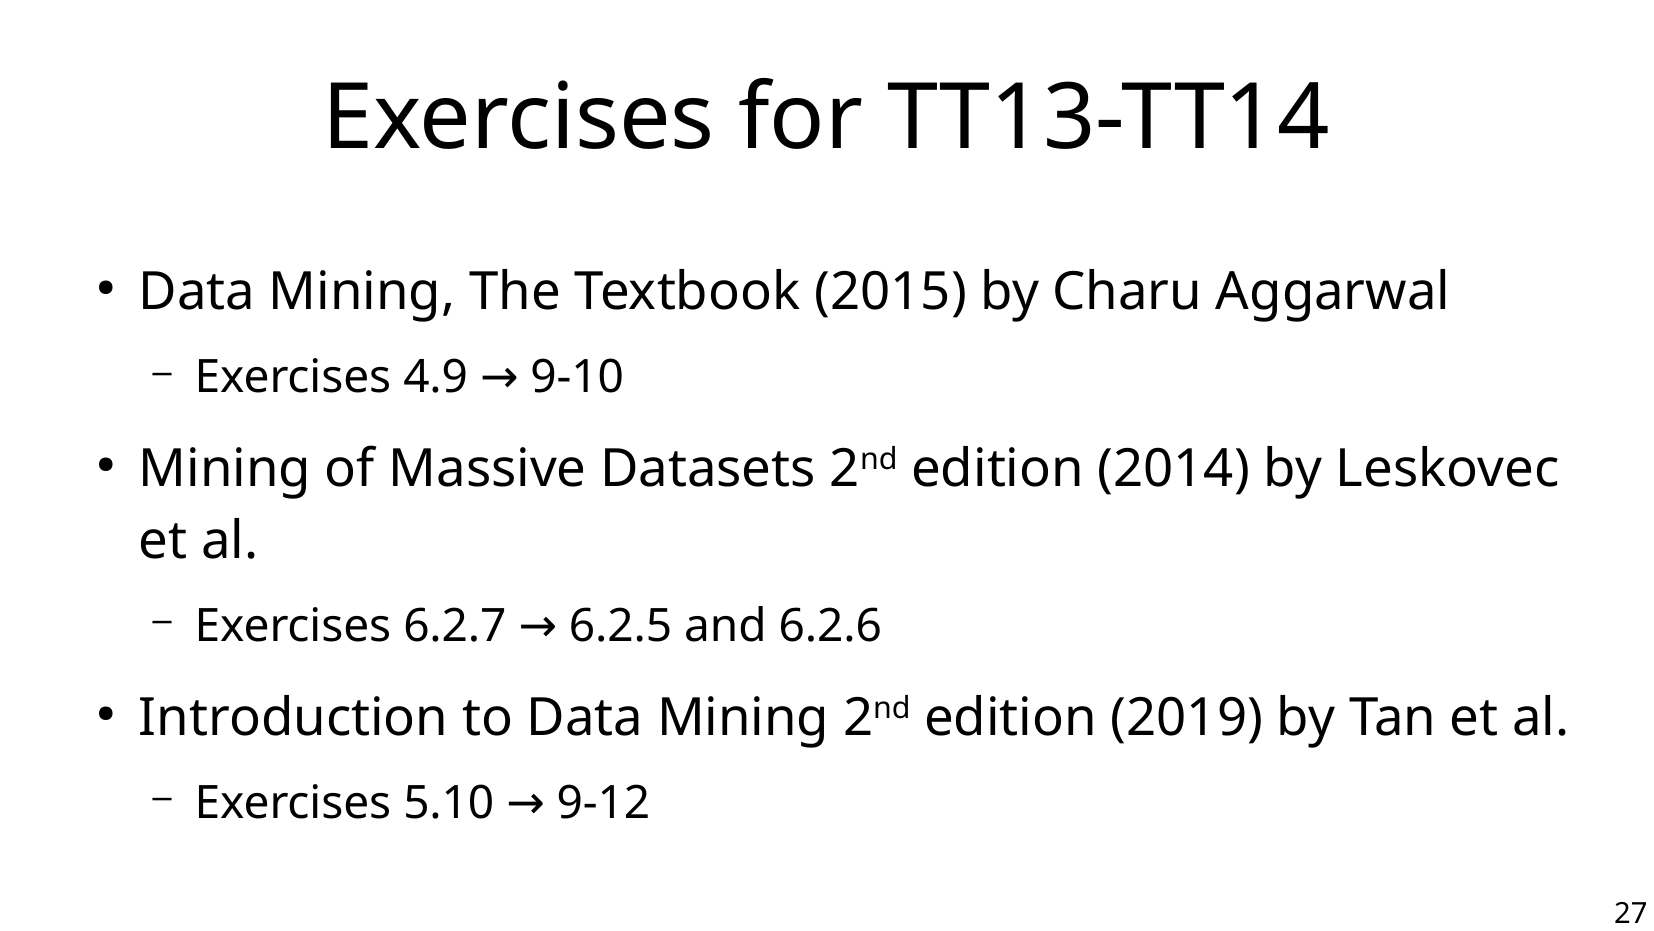

# Exercises for TT13-TT14
Data Mining, The Textbook (2015) by Charu Aggarwal
Exercises 4.9 → 9-10
Mining of Massive Datasets 2nd edition (2014) by Leskovec et al.
Exercises 6.2.7 → 6.2.5 and 6.2.6
Introduction to Data Mining 2nd edition (2019) by Tan et al.
Exercises 5.10 → 9-12
27